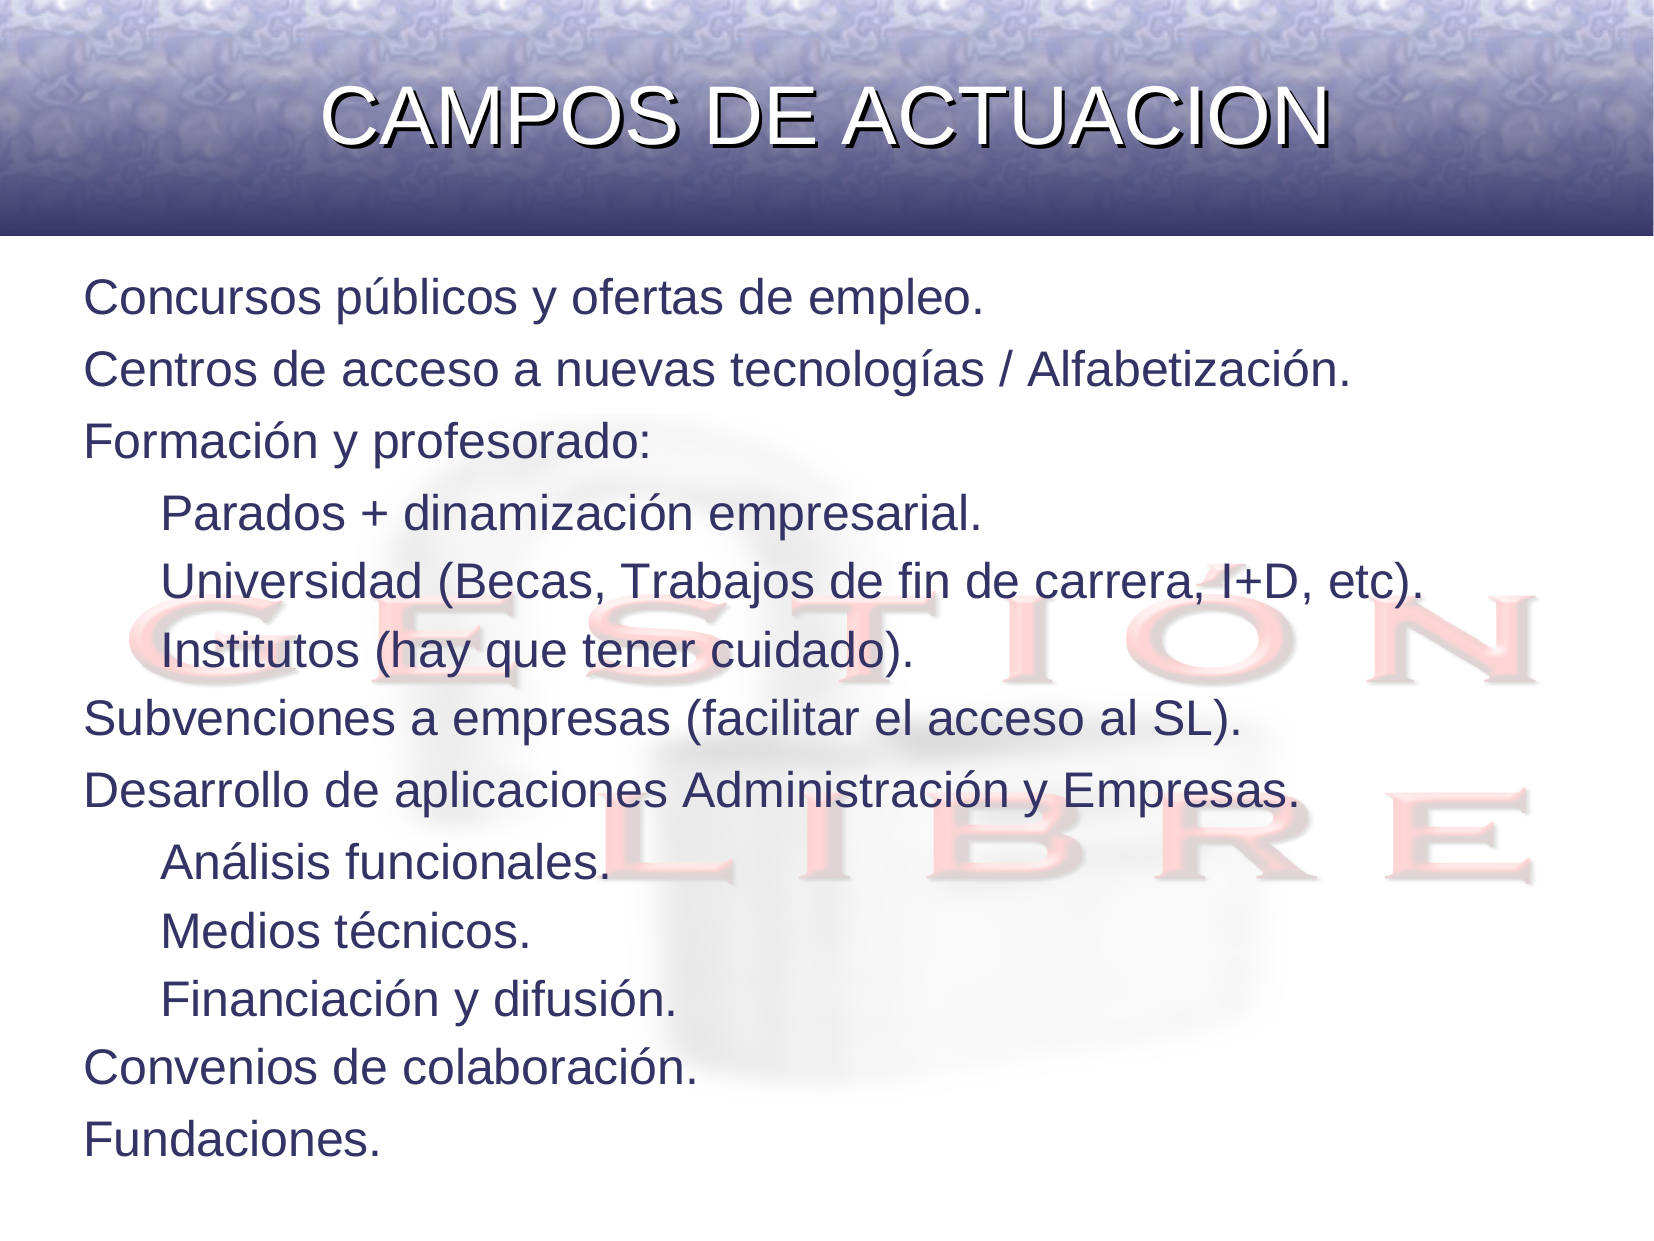

# CAMPOS DE ACTUACION
Concursos públicos y ofertas de empleo.
Centros de acceso a nuevas tecnologías / Alfabetización.
Formación y profesorado:
Parados + dinamización empresarial.
Universidad (Becas, Trabajos de fin de carrera, I+D, etc).
Institutos (hay que tener cuidado).
Subvenciones a empresas (facilitar el acceso al SL).
Desarrollo de aplicaciones Administración y Empresas.
Análisis funcionales.
Medios técnicos.
Financiación y difusión.
Convenios de colaboración.
Fundaciones.